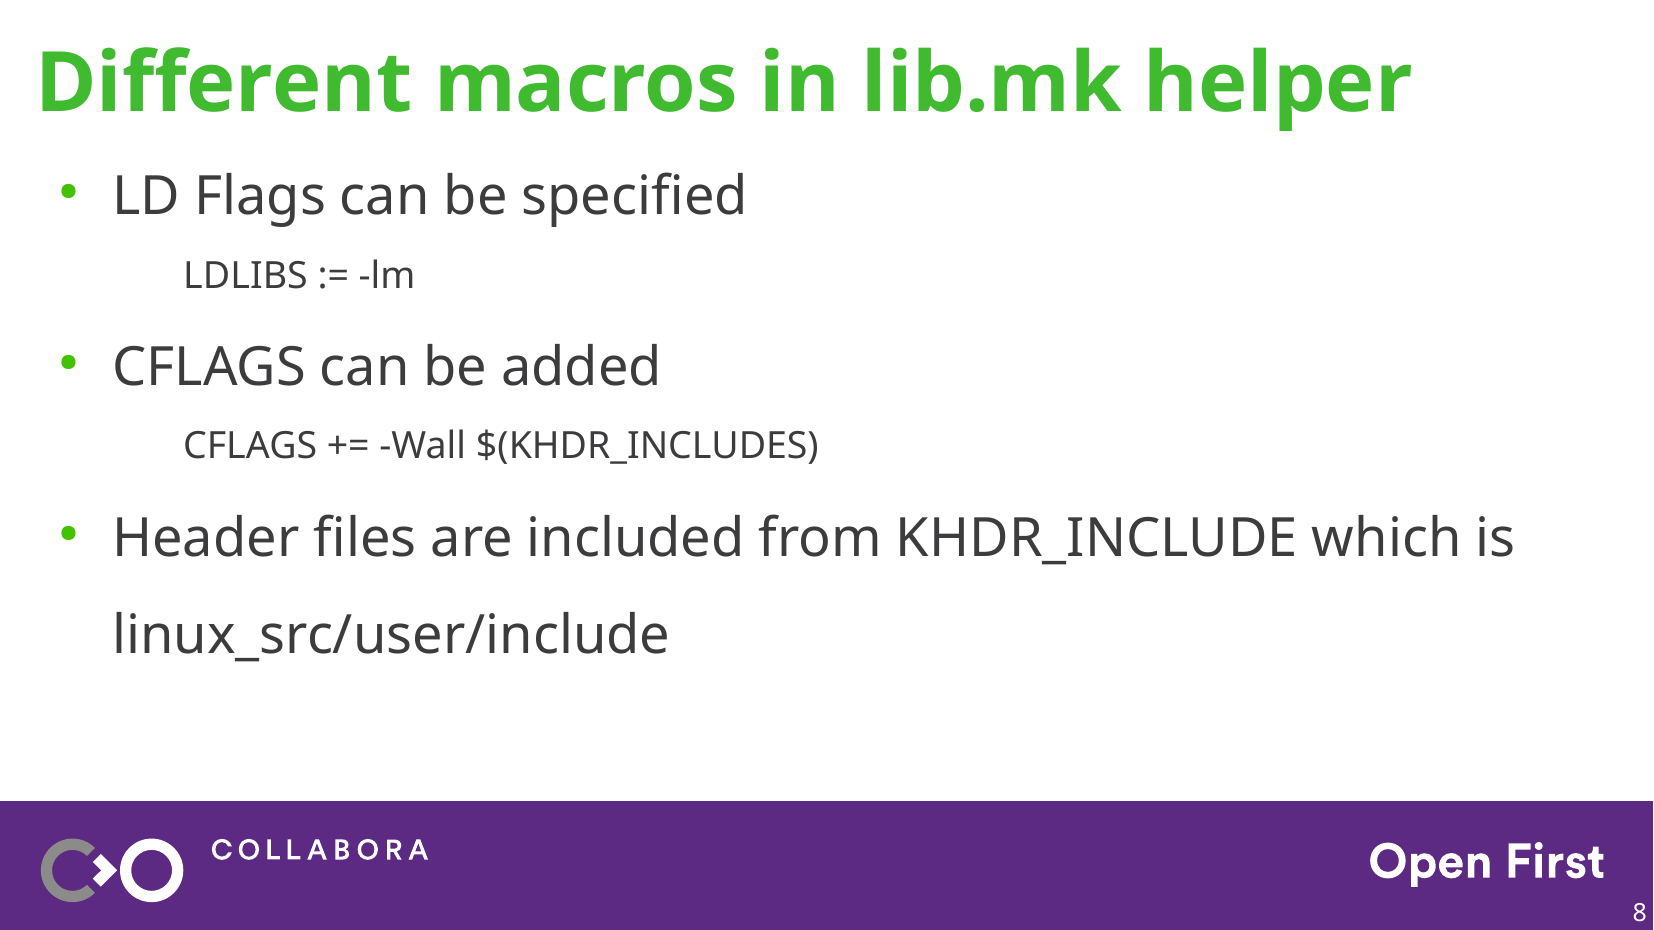

# Different macros in lib.mk helper
LD Flags can be specified
LDLIBS := -lm
CFLAGS can be added
CFLAGS += -Wall $(KHDR_INCLUDES)
Header files are included from KHDR_INCLUDE which is linux_src/user/include